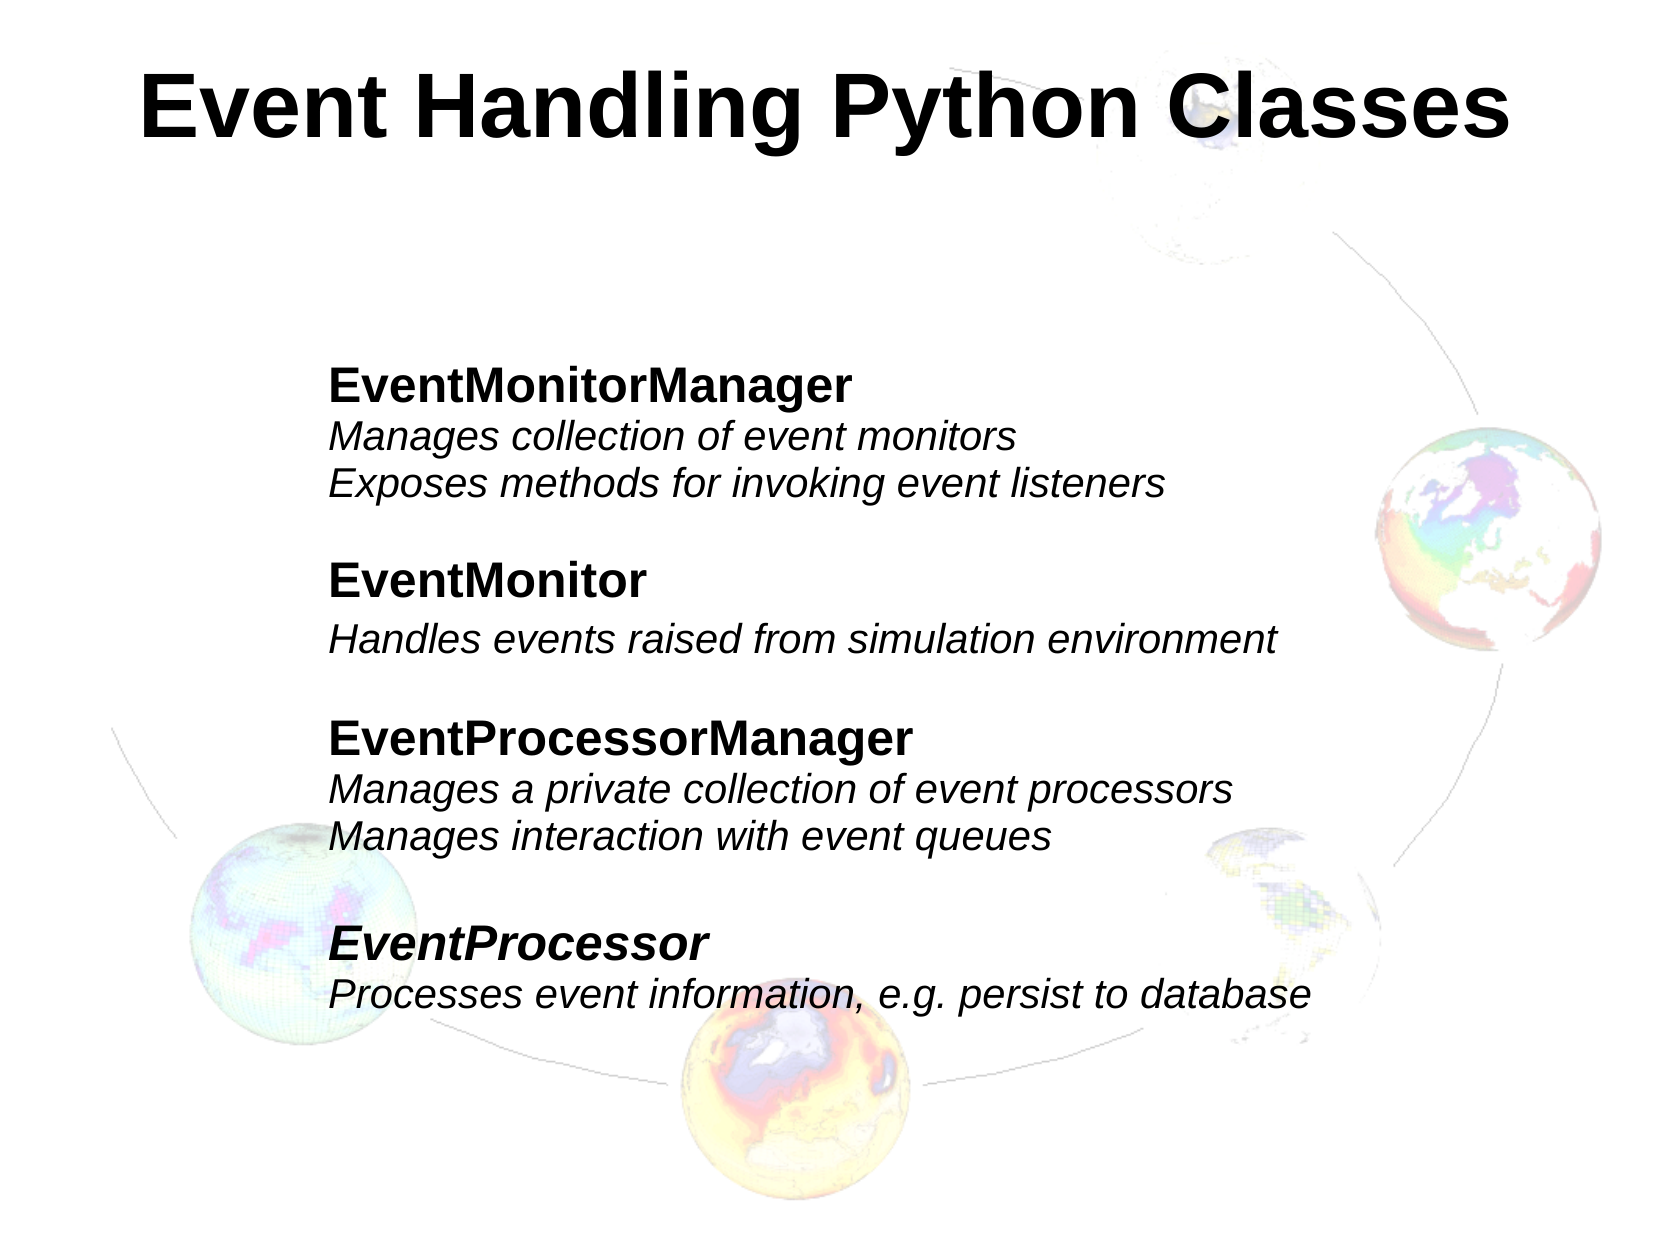

Event Handling Python Classes
# EventMonitorManager
Manages collection of event monitors
Exposes methods for invoking event listeners
EventMonitor
Handles events raised from simulation environment
EventProcessorManager
Manages a private collection of event processors
Manages interaction with event queues
EventProcessor
Processes event information, e.g. persist to database